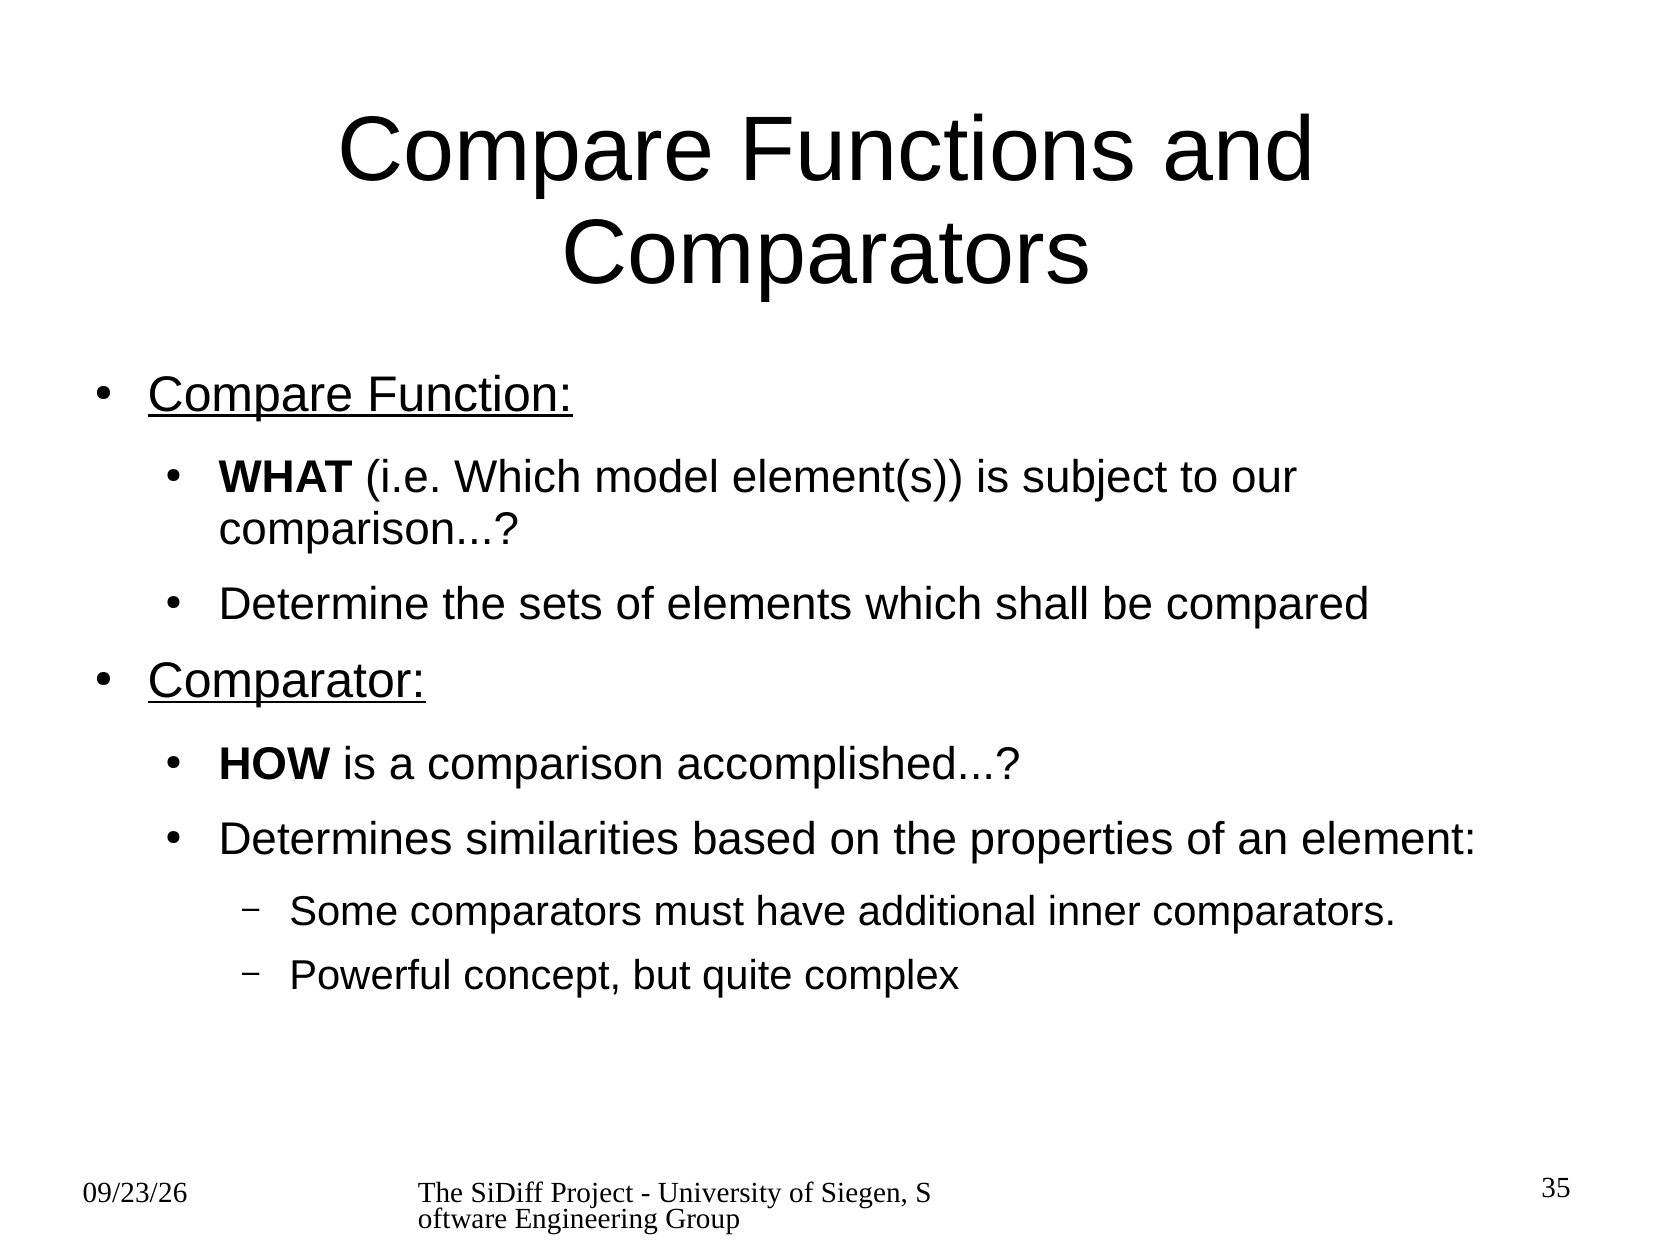

# Compare Functions and Comparators
Compare Function:
WHAT (i.e. Which model element(s)) is subject to our comparison...?
Determine the sets of elements which shall be compared
Comparator:
HOW is a comparison accomplished...?
Determines similarities based on the properties of an element:
Some comparators must have additional inner comparators.
Powerful concept, but quite complex
35
The SiDiff Project - University of Siegen, Software Engineering Group